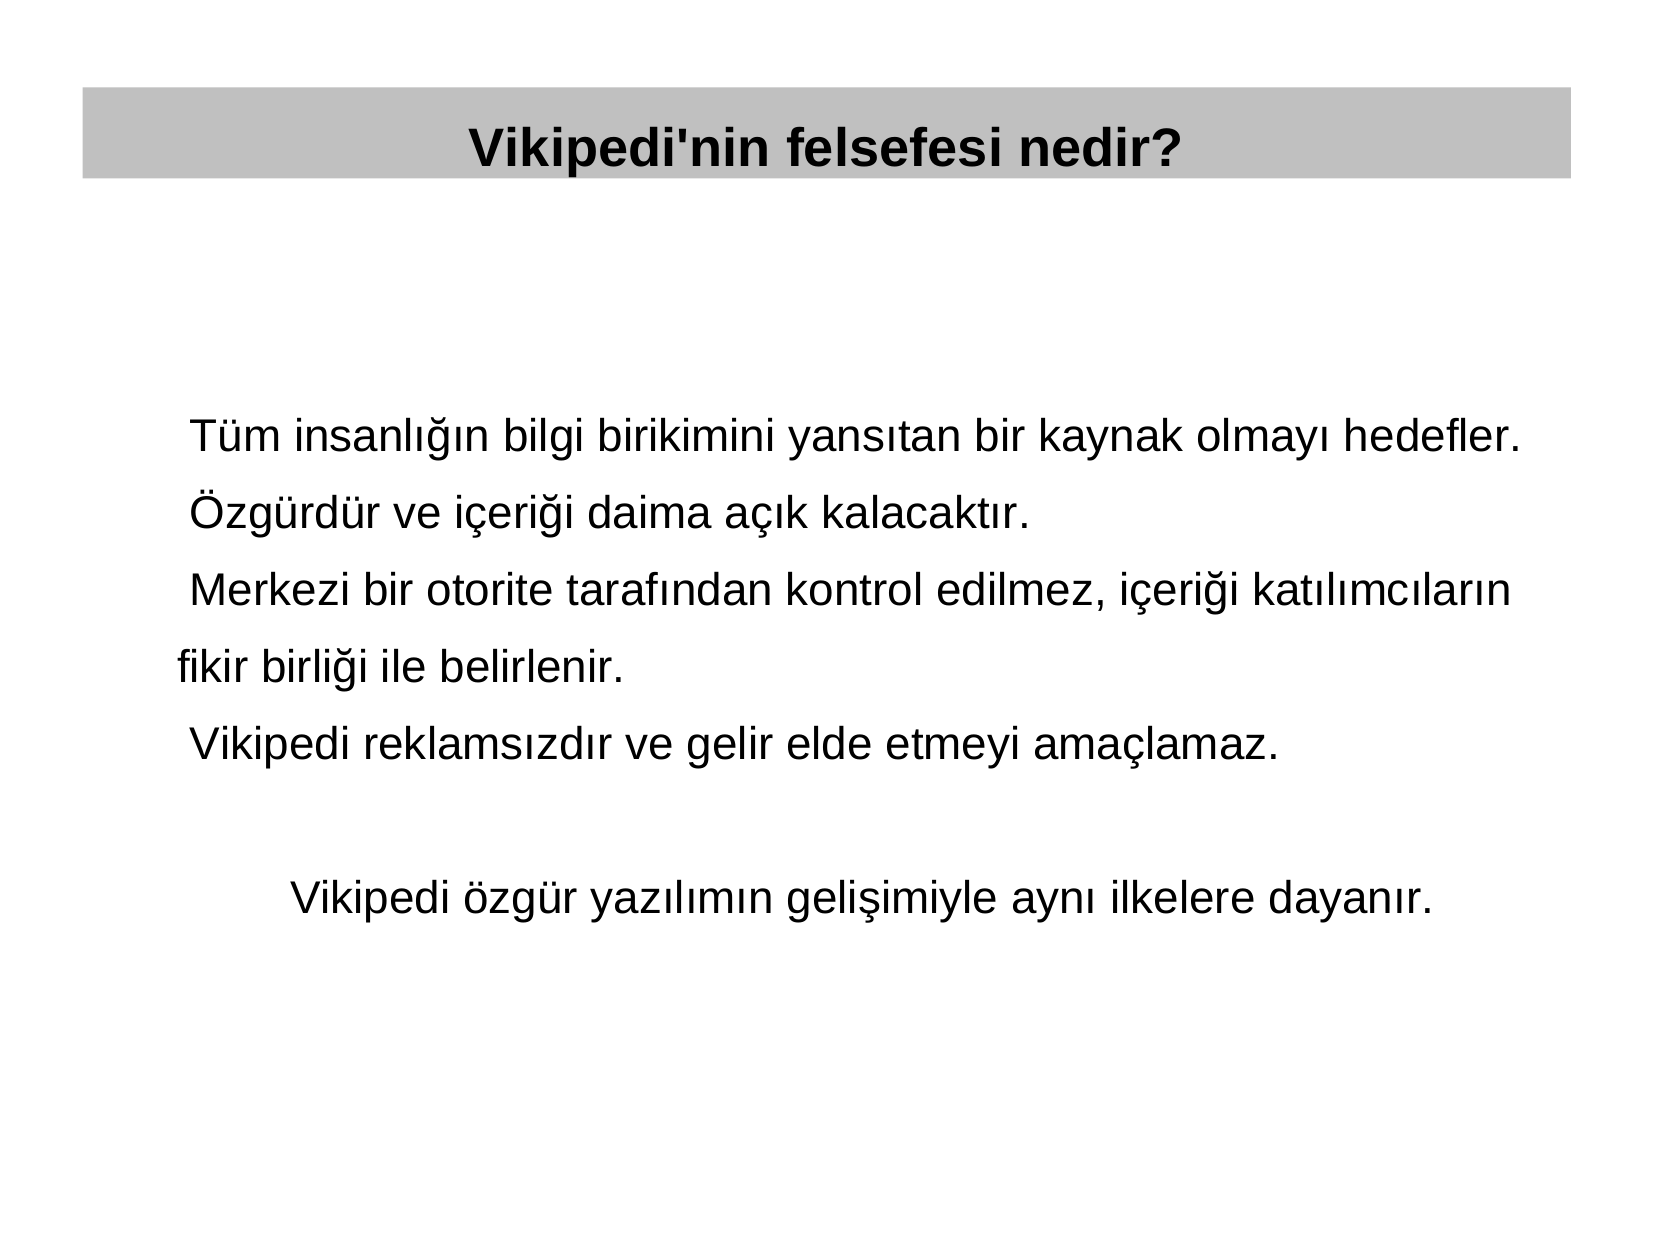

# Vikipedi'nin felsefesi nedir?
 Tüm insanlığın bilgi birikimini yansıtan bir kaynak olmayı hedefler.
 Özgürdür ve içeriği daima açık kalacaktır.
 Merkezi bir otorite tarafından kontrol edilmez, içeriği katılımcıların fikir birliği ile belirlenir.
 Vikipedi reklamsızdır ve gelir elde etmeyi amaçlamaz.
 Vikipedi özgür yazılımın gelişimiyle aynı ilkelere dayanır.